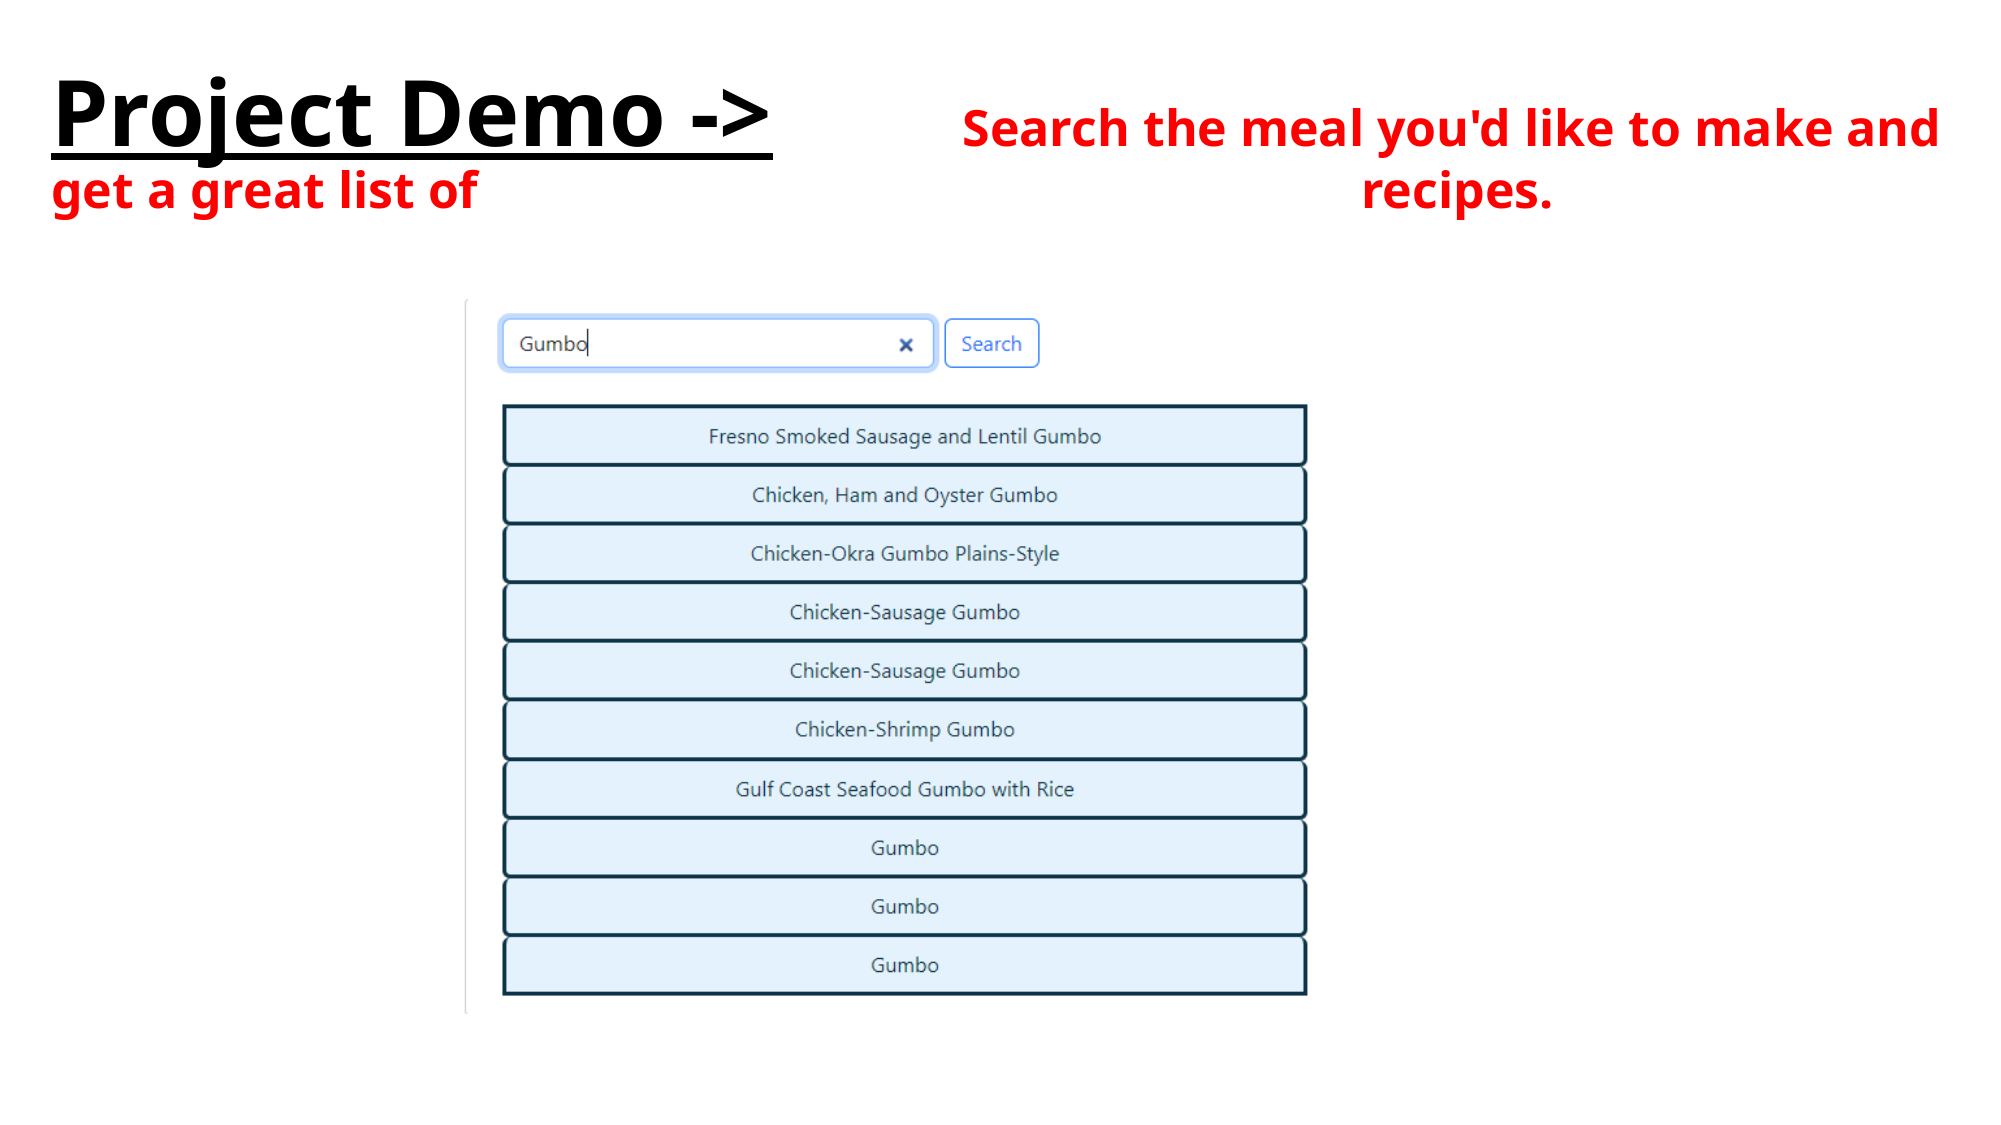

# Project Demo ->        Search the meal you'd like to make and get a great list of                                                                    recipes.